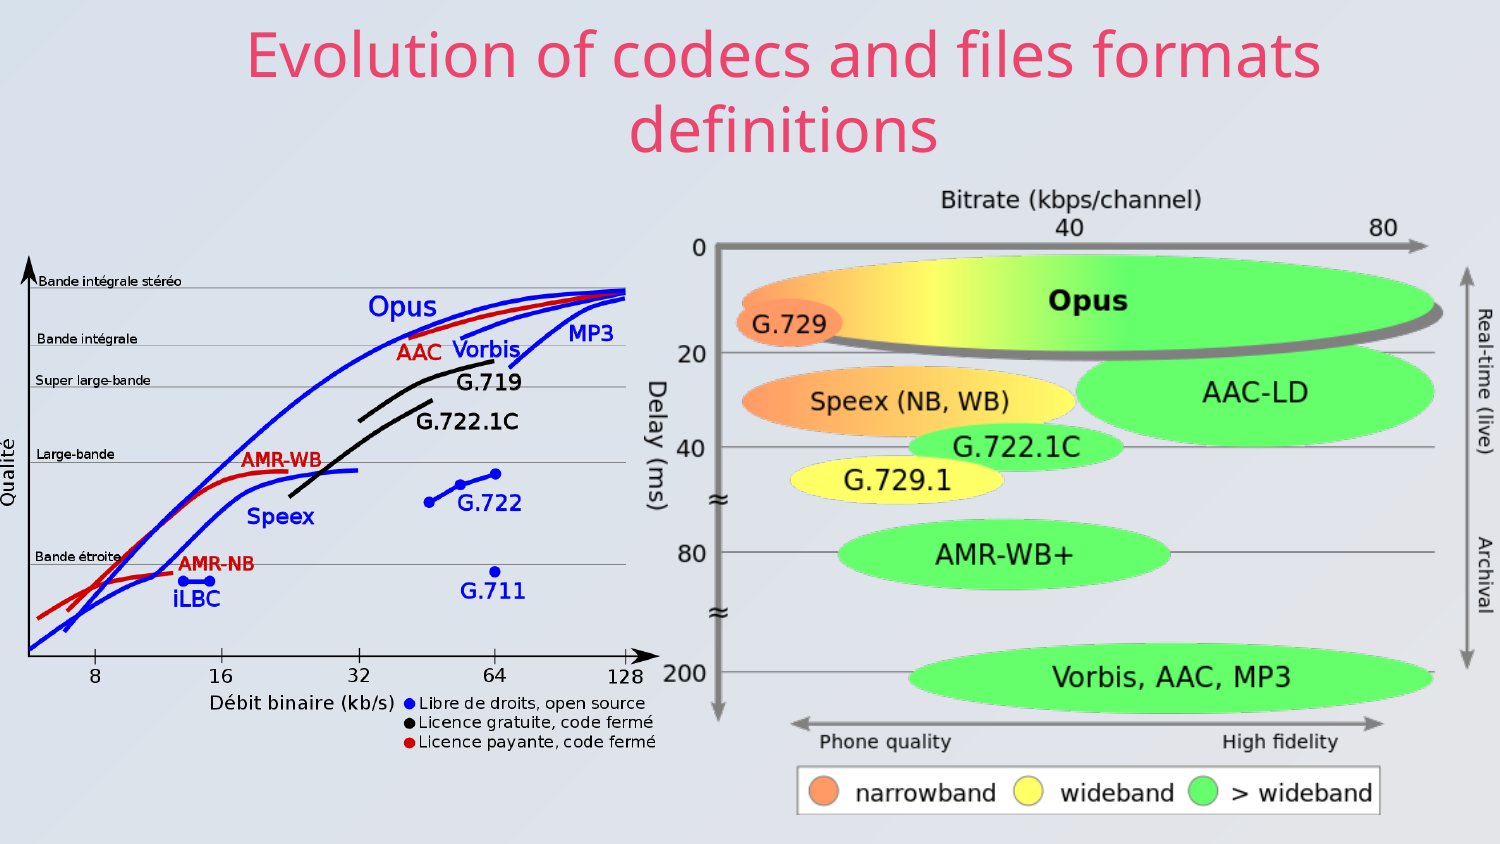

# Evolution of codecs and files formats definitions